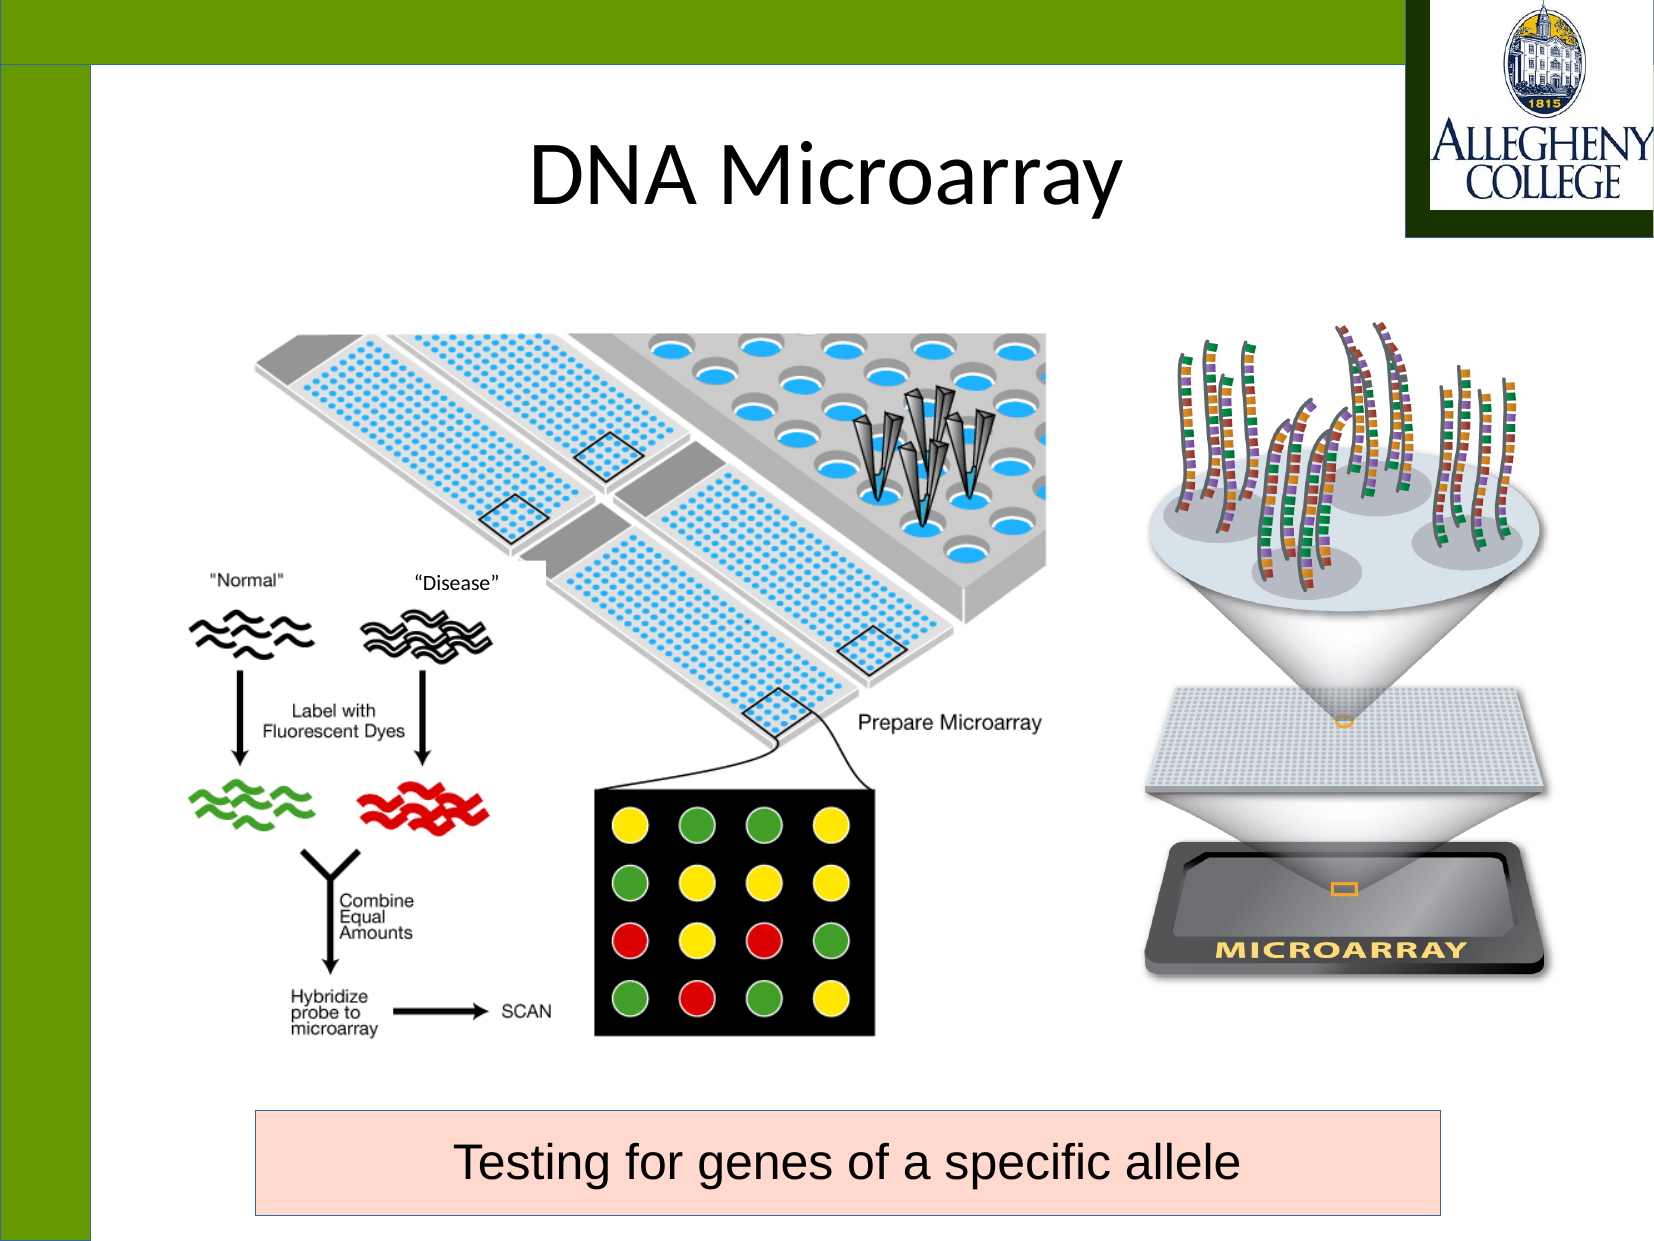

# DNA Microarray
“Disease”
Testing for genes of a specific allele